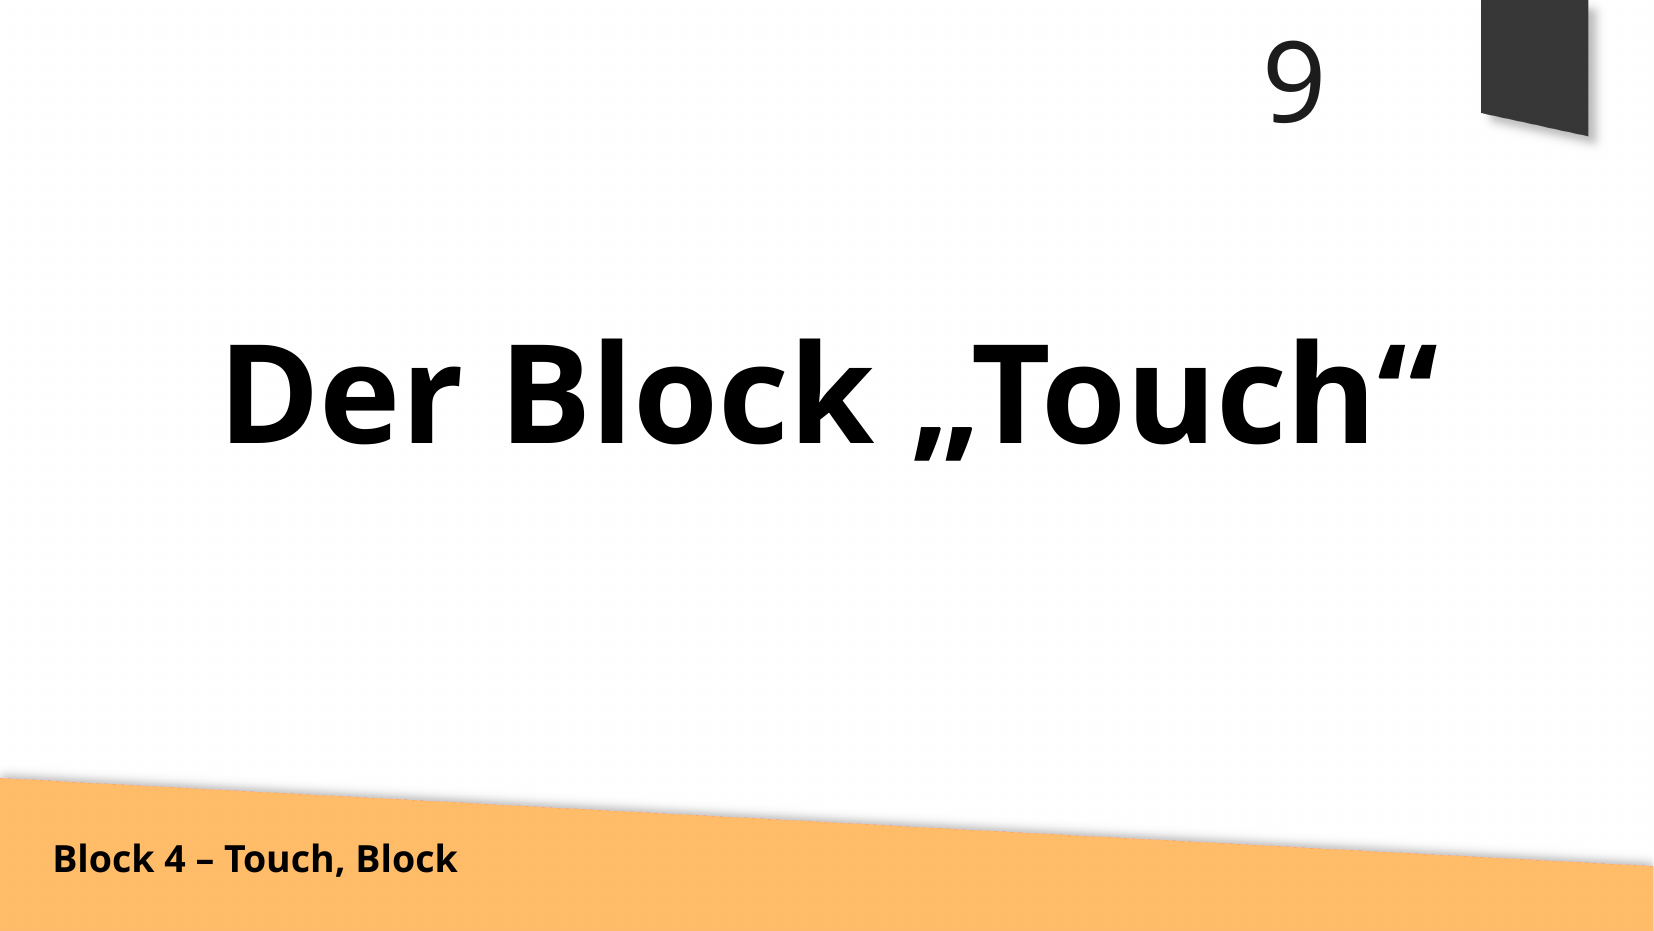

# Der Block „Touch“
Block 4 – Touch, Block